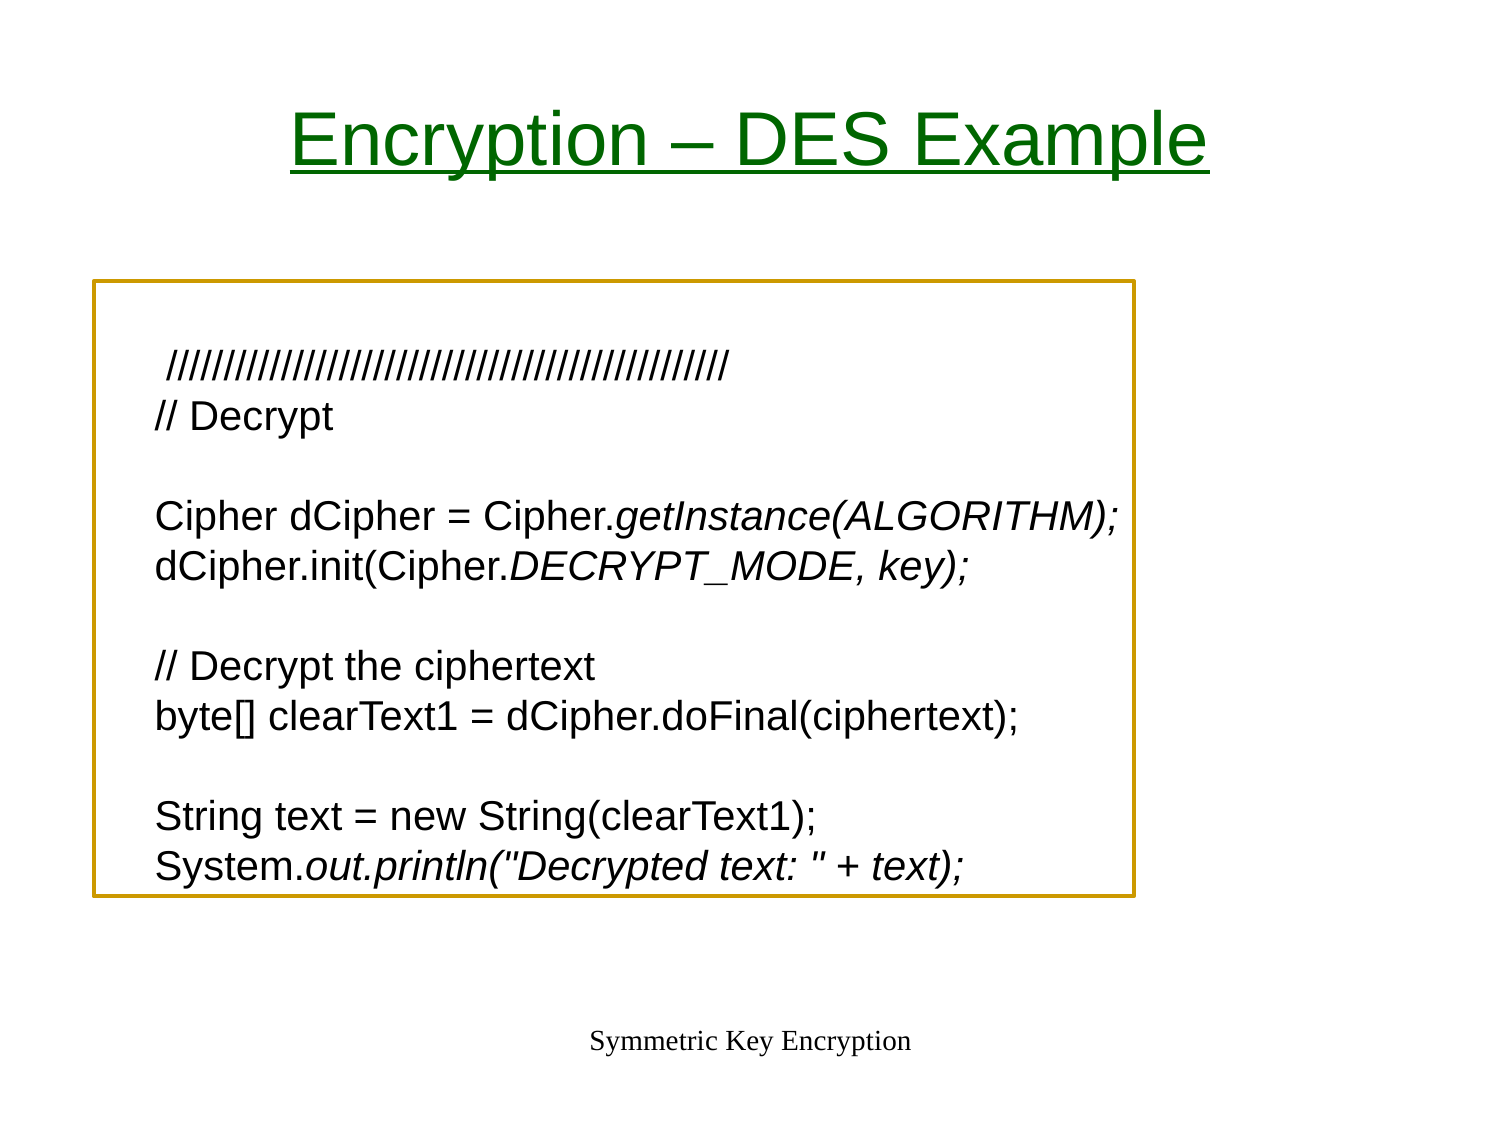

# Encryption – DES Example
 /////////////////////////////////////////////////
 // Decrypt
 Cipher dCipher = Cipher.getInstance(ALGORITHM);
 dCipher.init(Cipher.DECRYPT_MODE, key);
 // Decrypt the ciphertext
 byte[] clearText1 = dCipher.doFinal(ciphertext);
 String text = new String(clearText1);
 System.out.println("Decrypted text: " + text);
Symmetric Key Encryption